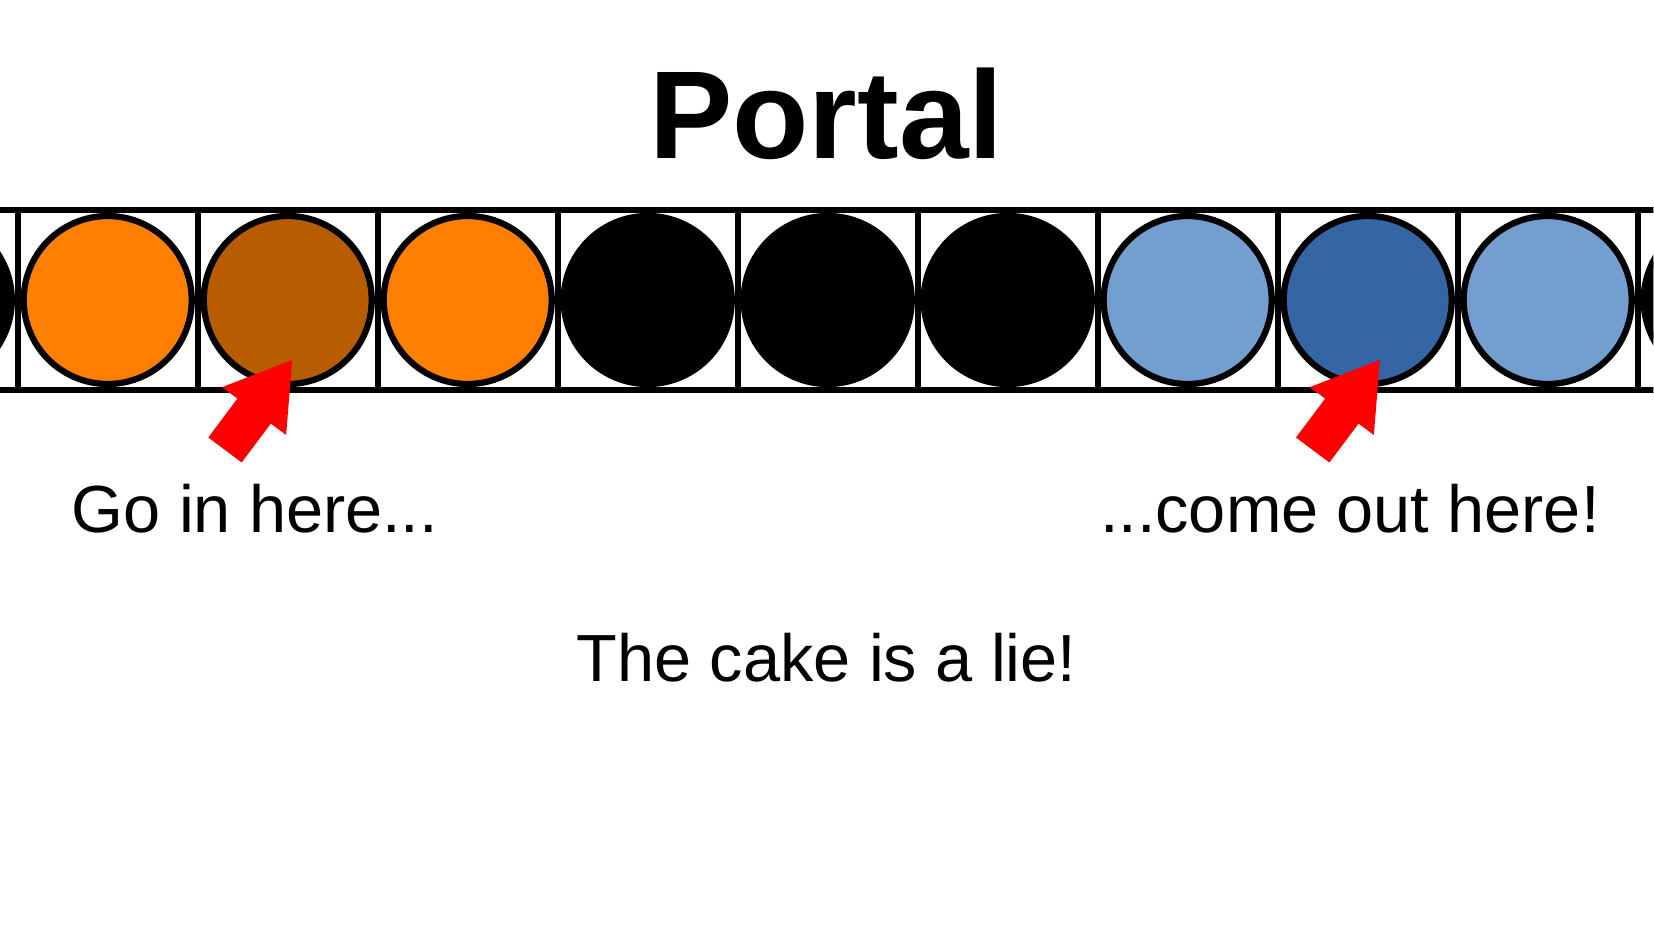

# Portal
The cake is a lie!
Go in here...
...come out here!